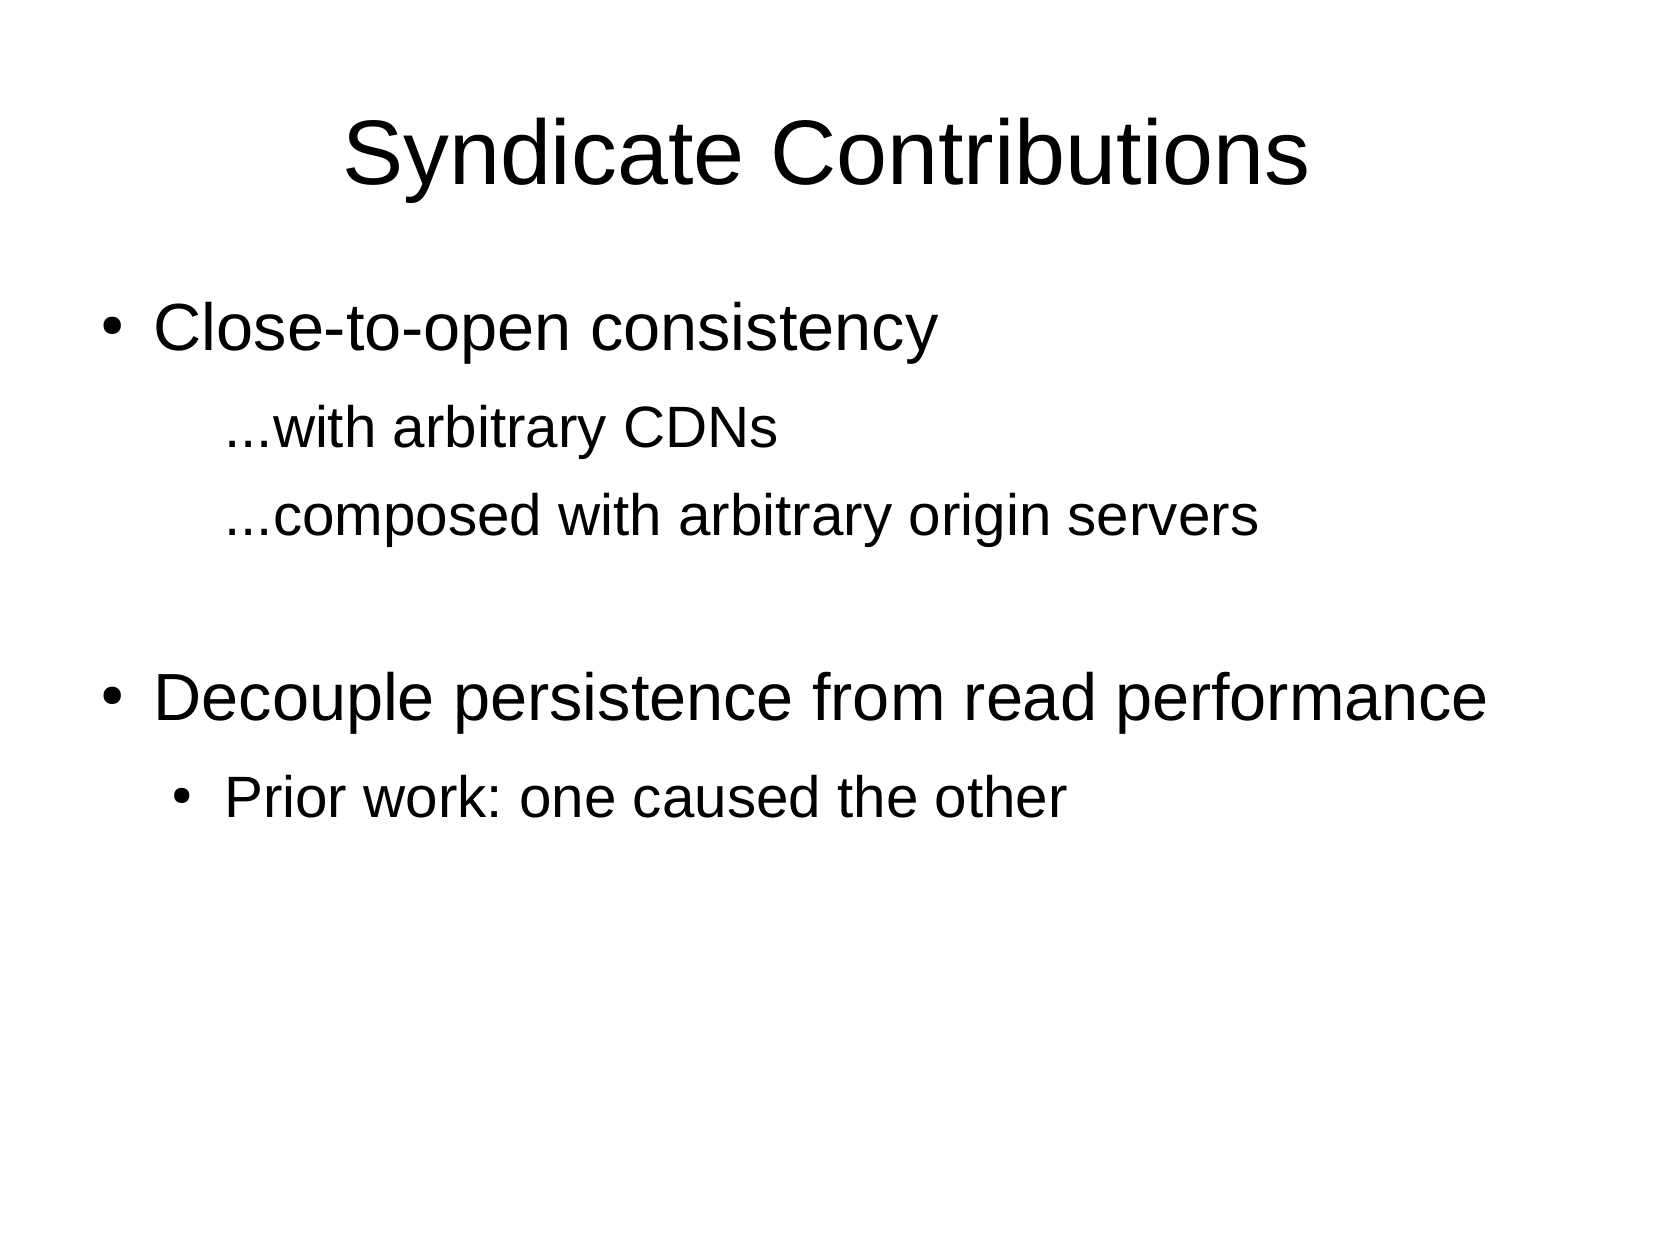

# Syndicate Contributions
Close-to-open consistency
...with arbitrary CDNs
...composed with arbitrary origin servers
Decouple persistence from read performance
Prior work: one caused the other